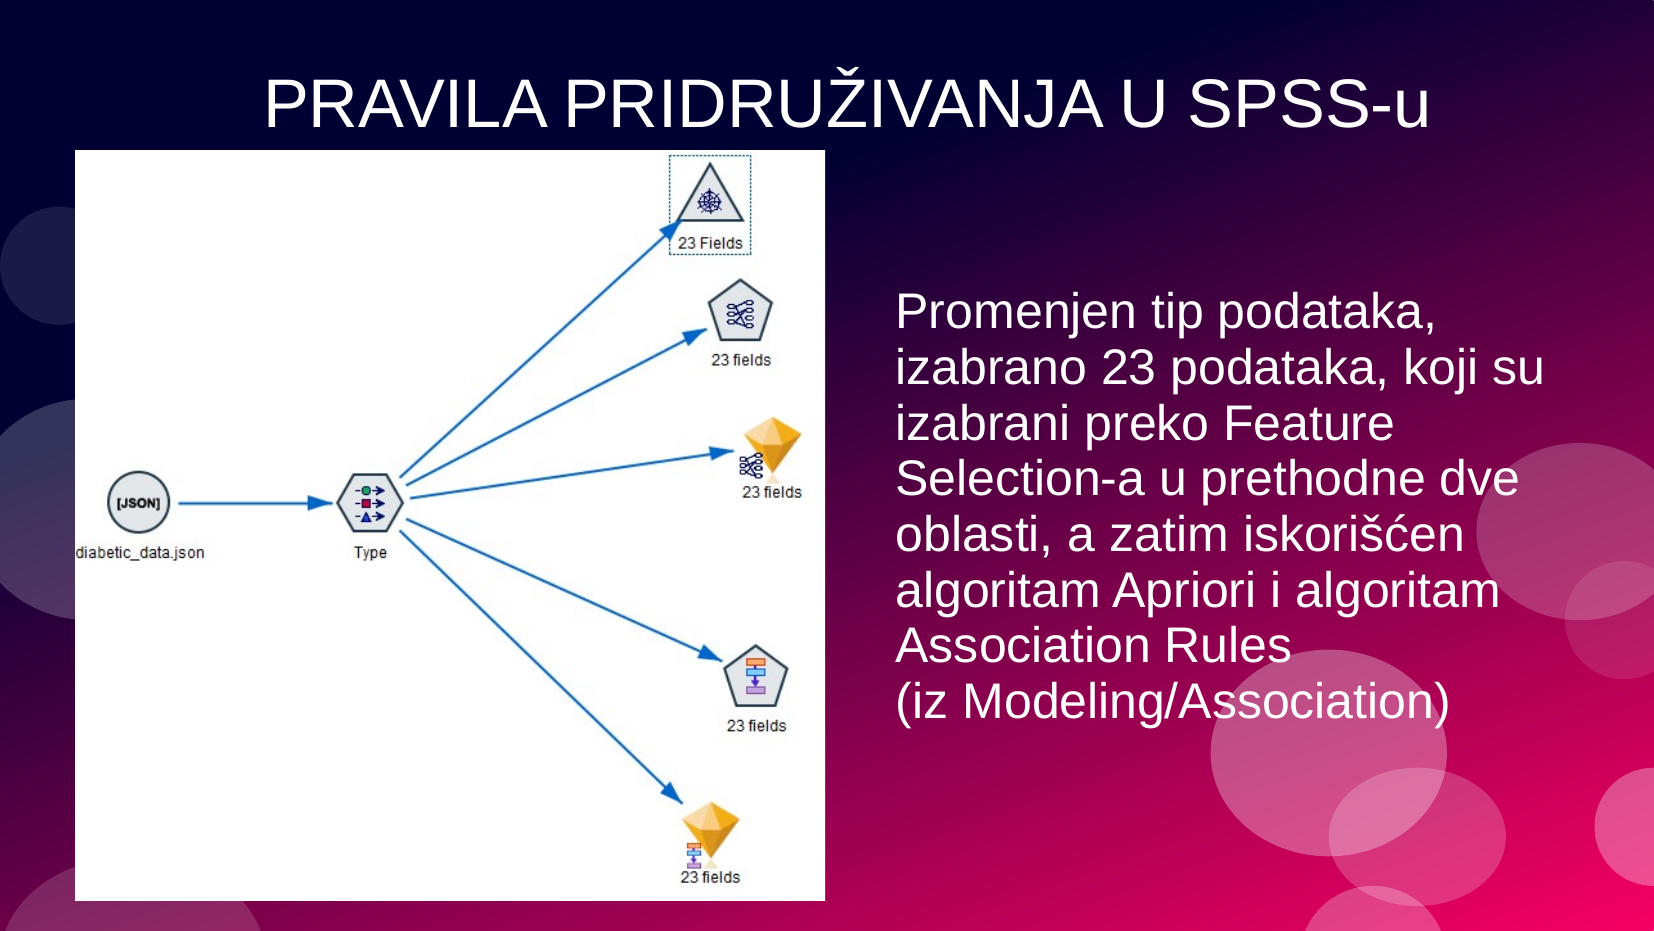

# PRAVILA PRIDRUŽIVANJA U SPSS-u
Promenjen tip podataka, izabrano 23 podataka, koji su izabrani preko Feature Selection-a u prethodne dve oblasti, a zatim iskorišćen algoritam Apriori i algoritam Association Rules (iz Modeling/Association)